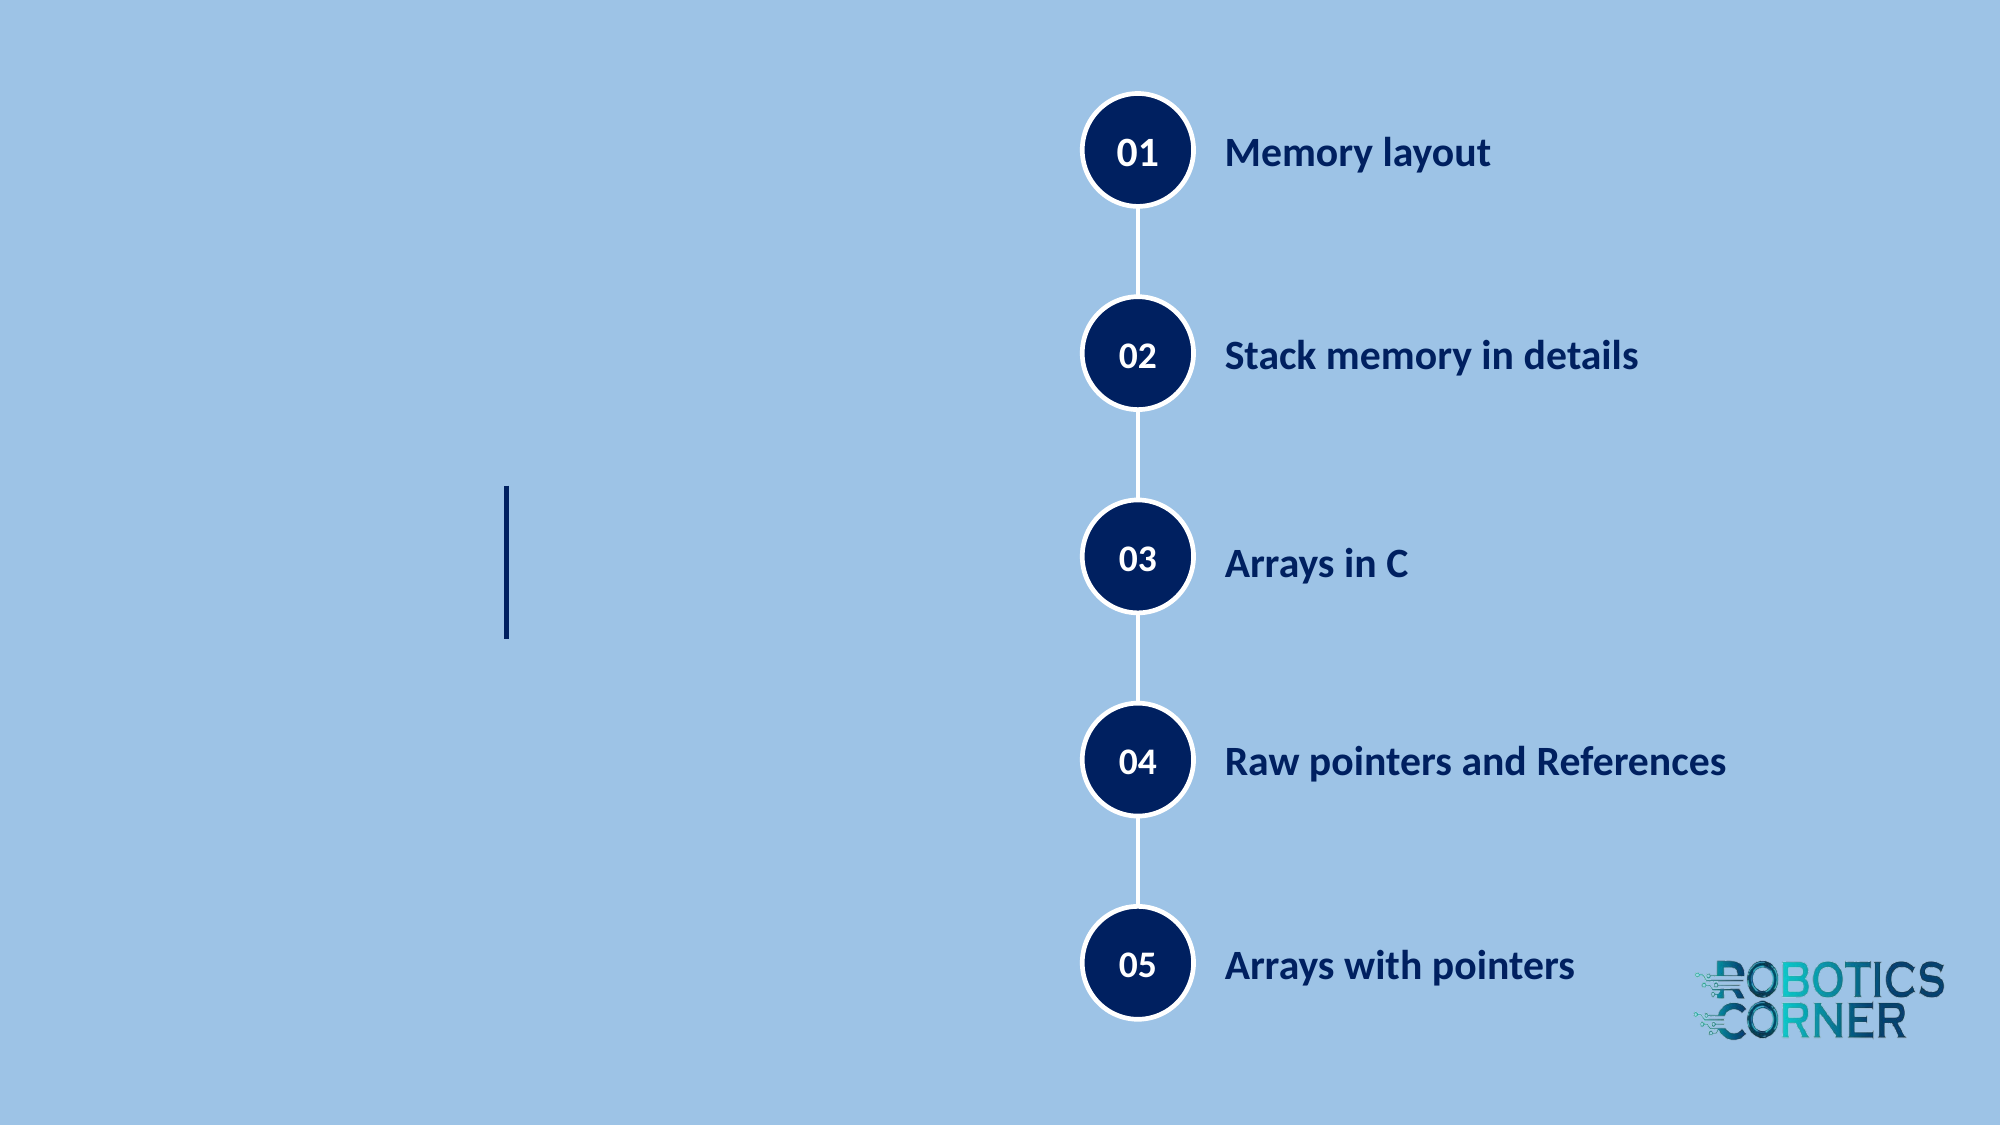

01
Memory layout
02
Stack memory in details
03
AGEND
Arrays in C
04
Raw pointers and References
05
Arrays with pointers
Robotics Corner